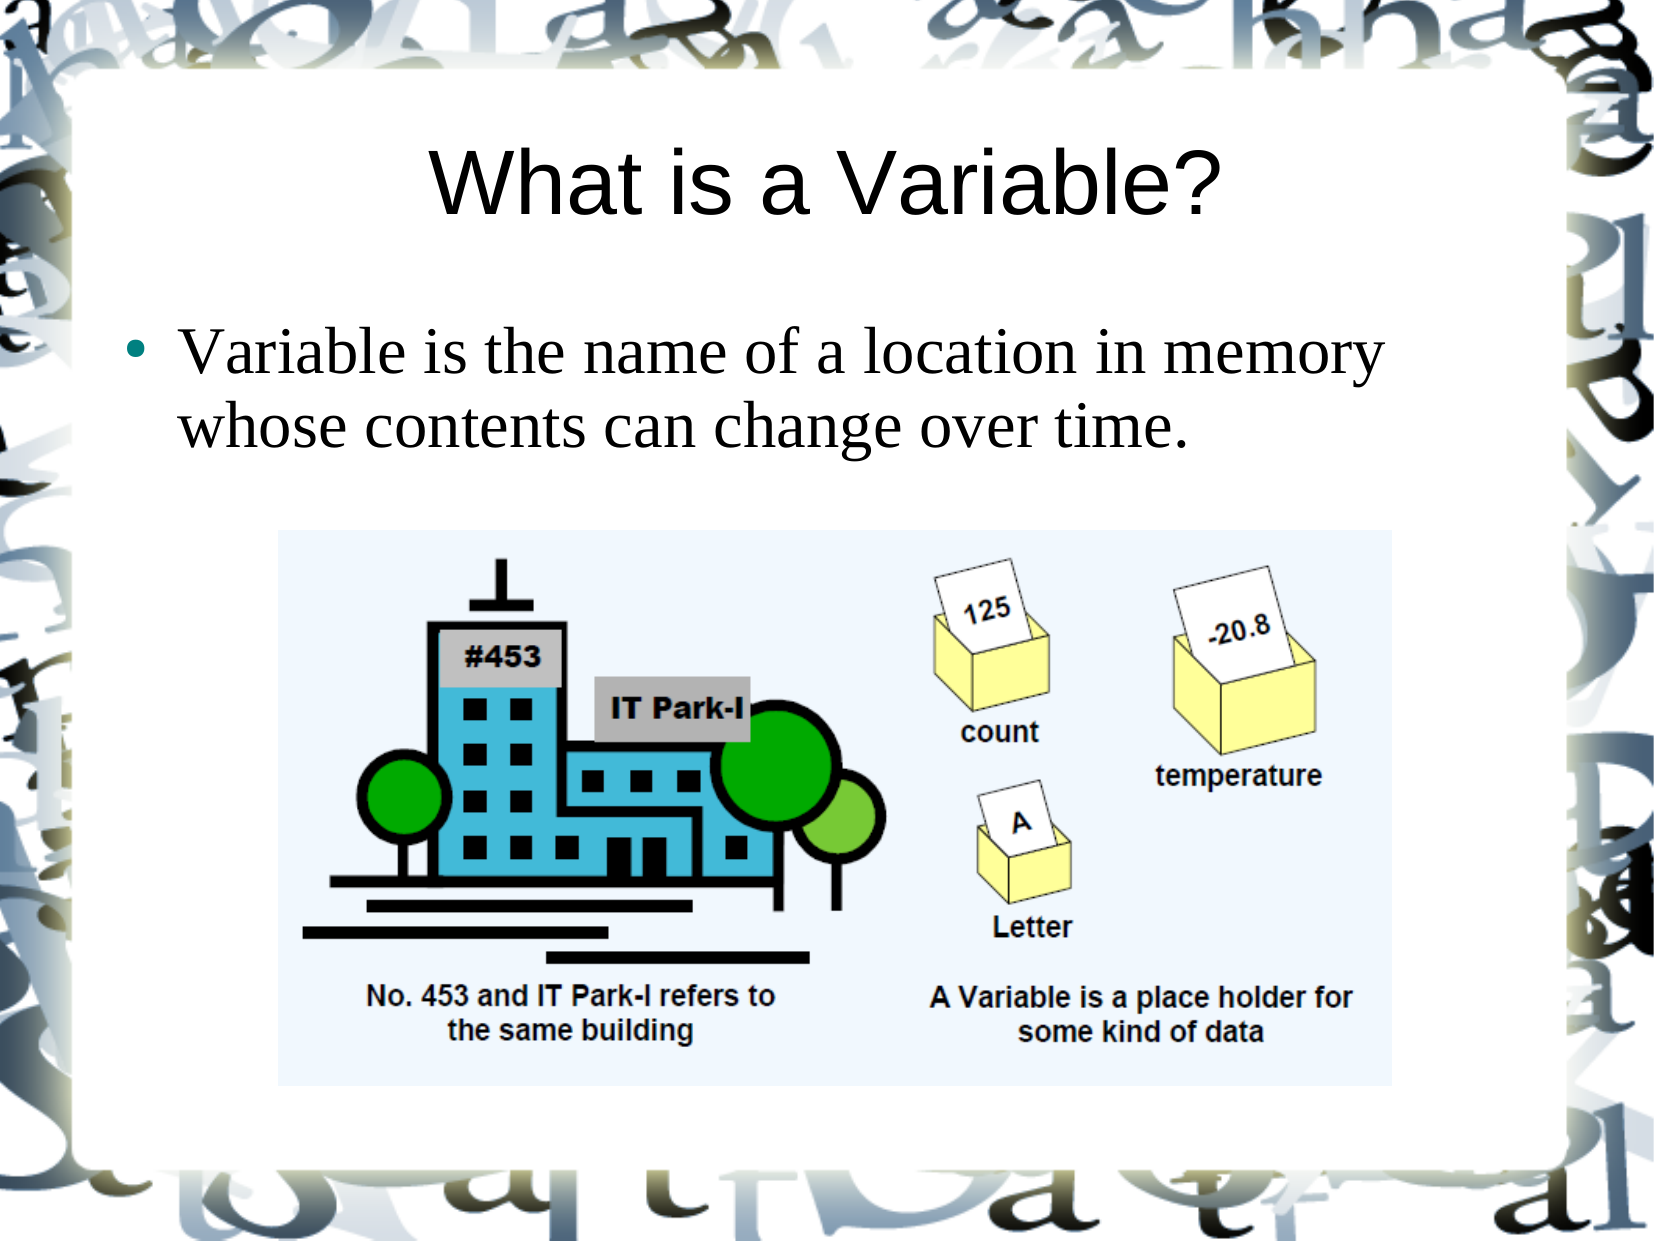

# What is a Variable?
Variable is the name of a location in memory whose contents can change over time.